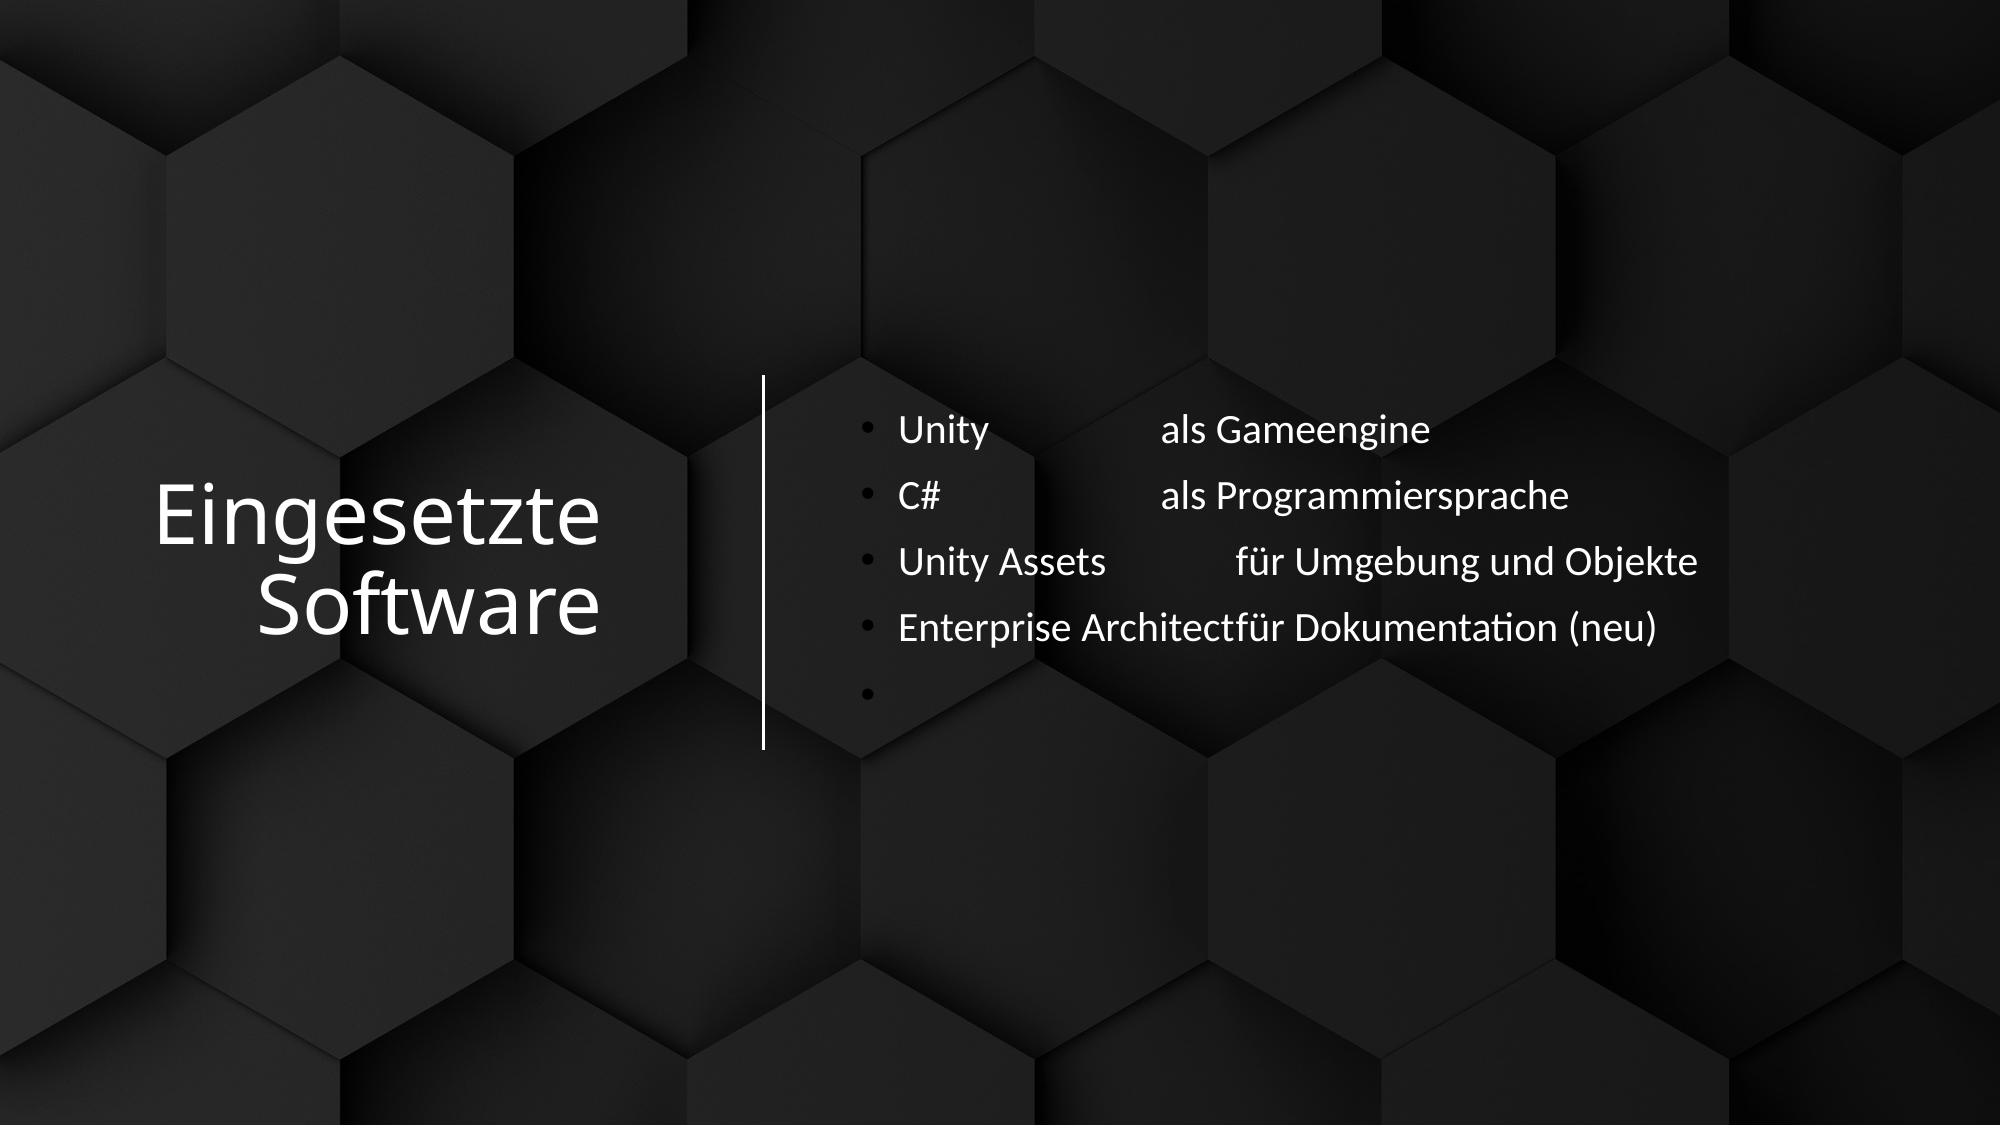

# Eingesetzte Software
Unity 			als Gameengine
C# 			als Programmiersprache
Unity Assets		für Umgebung und Objekte
Enterprise Architect	für Dokumentation (neu)